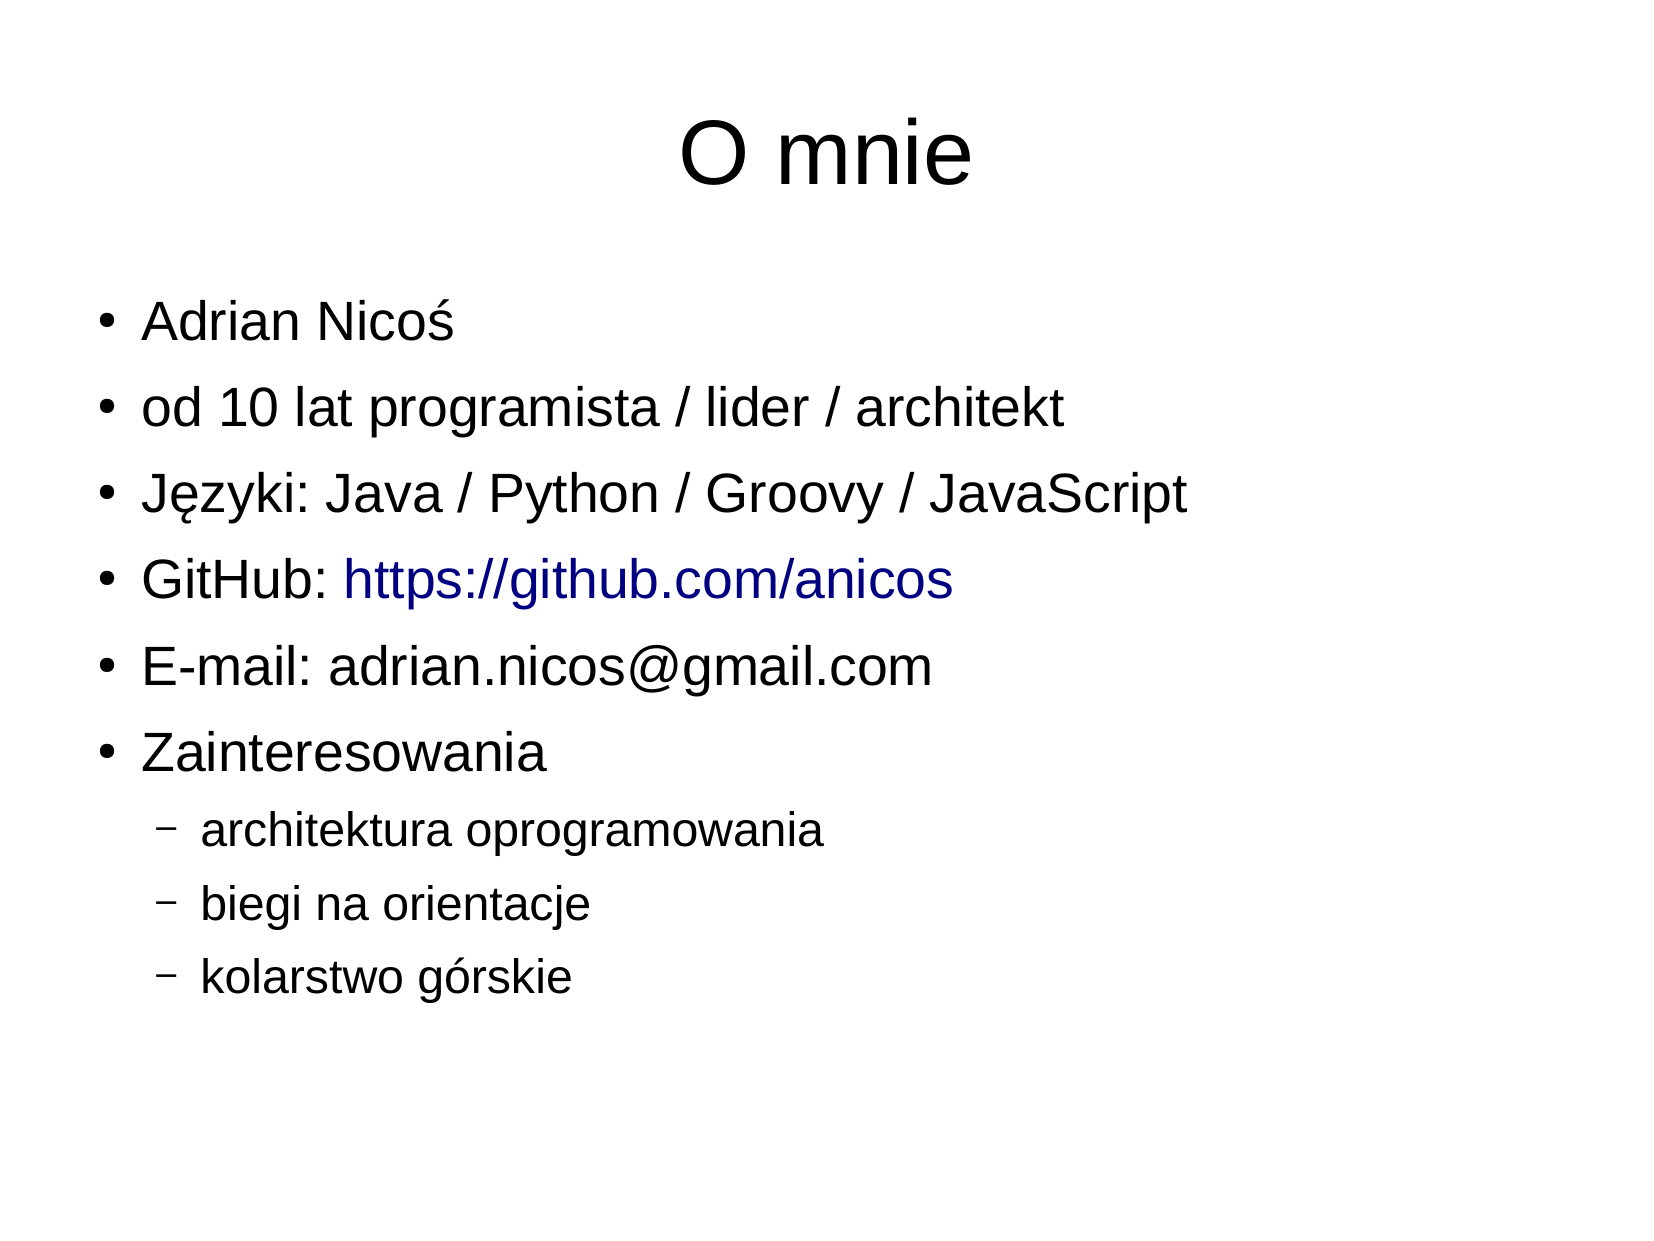

# O mnie
Adrian Nicoś
od 10 lat programista / lider / architekt
Języki: Java / Python / Groovy / JavaScript
GitHub: https://github.com/anicos
E-mail: adrian.nicos@gmail.com
Zainteresowania
architektura oprogramowania
biegi na orientacje
kolarstwo górskie